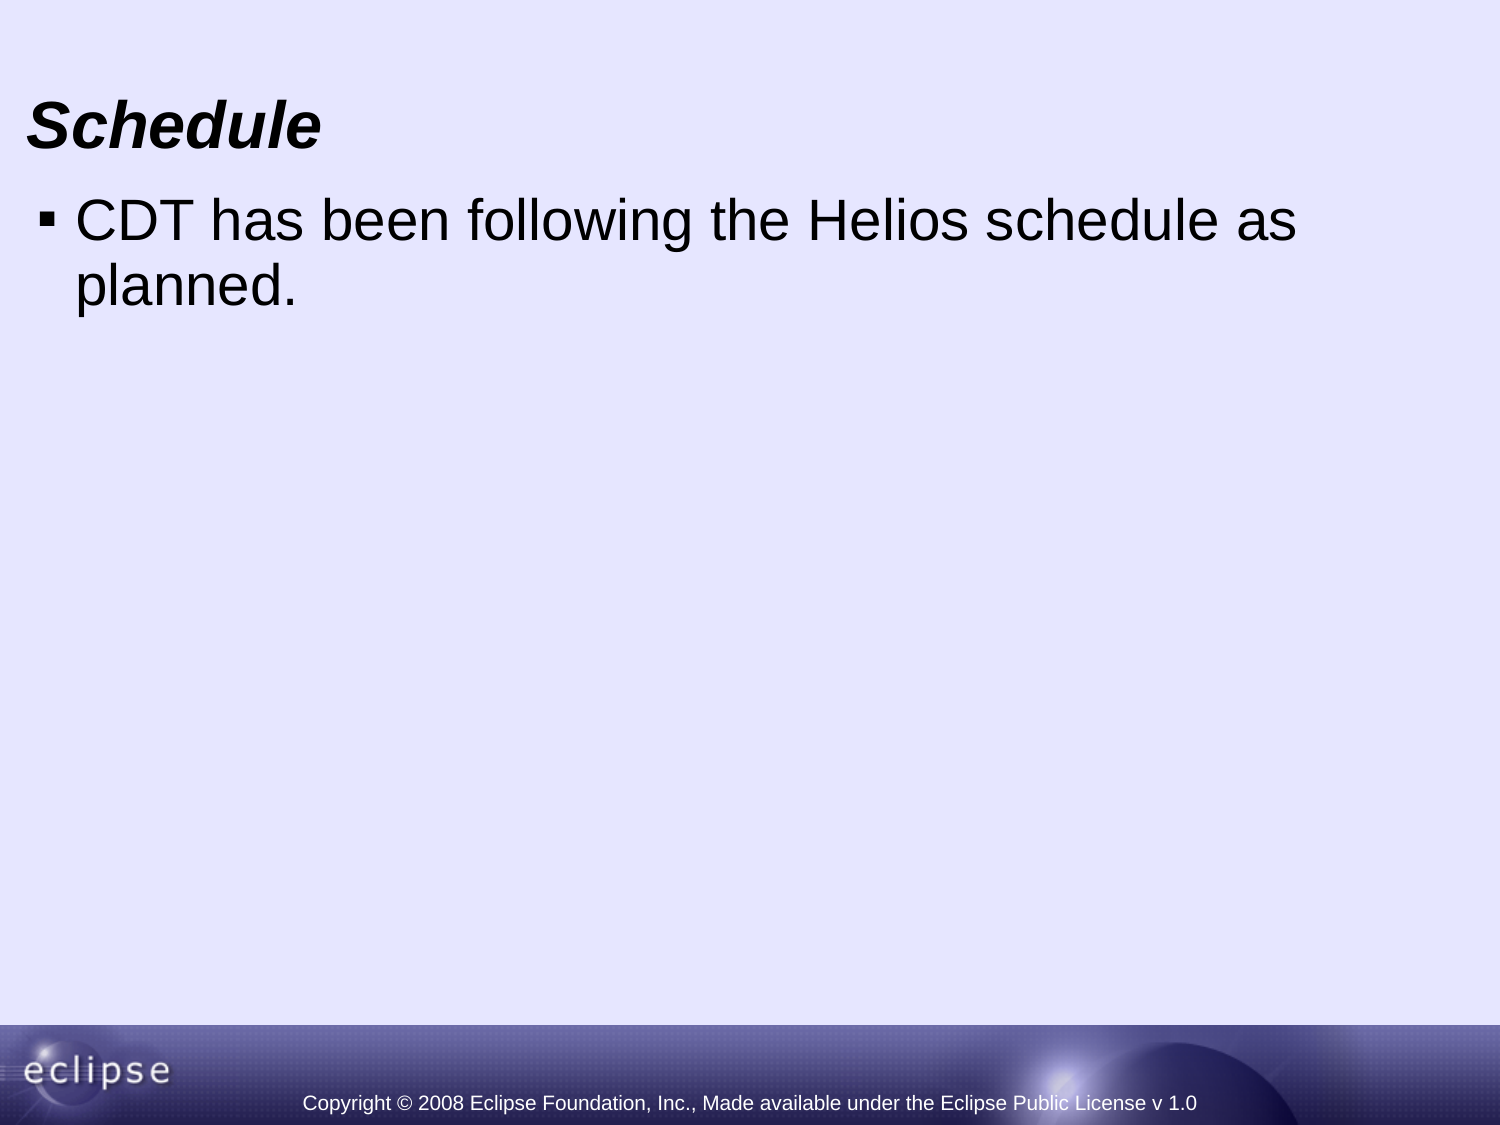

# Schedule
CDT has been following the Helios schedule as planned.